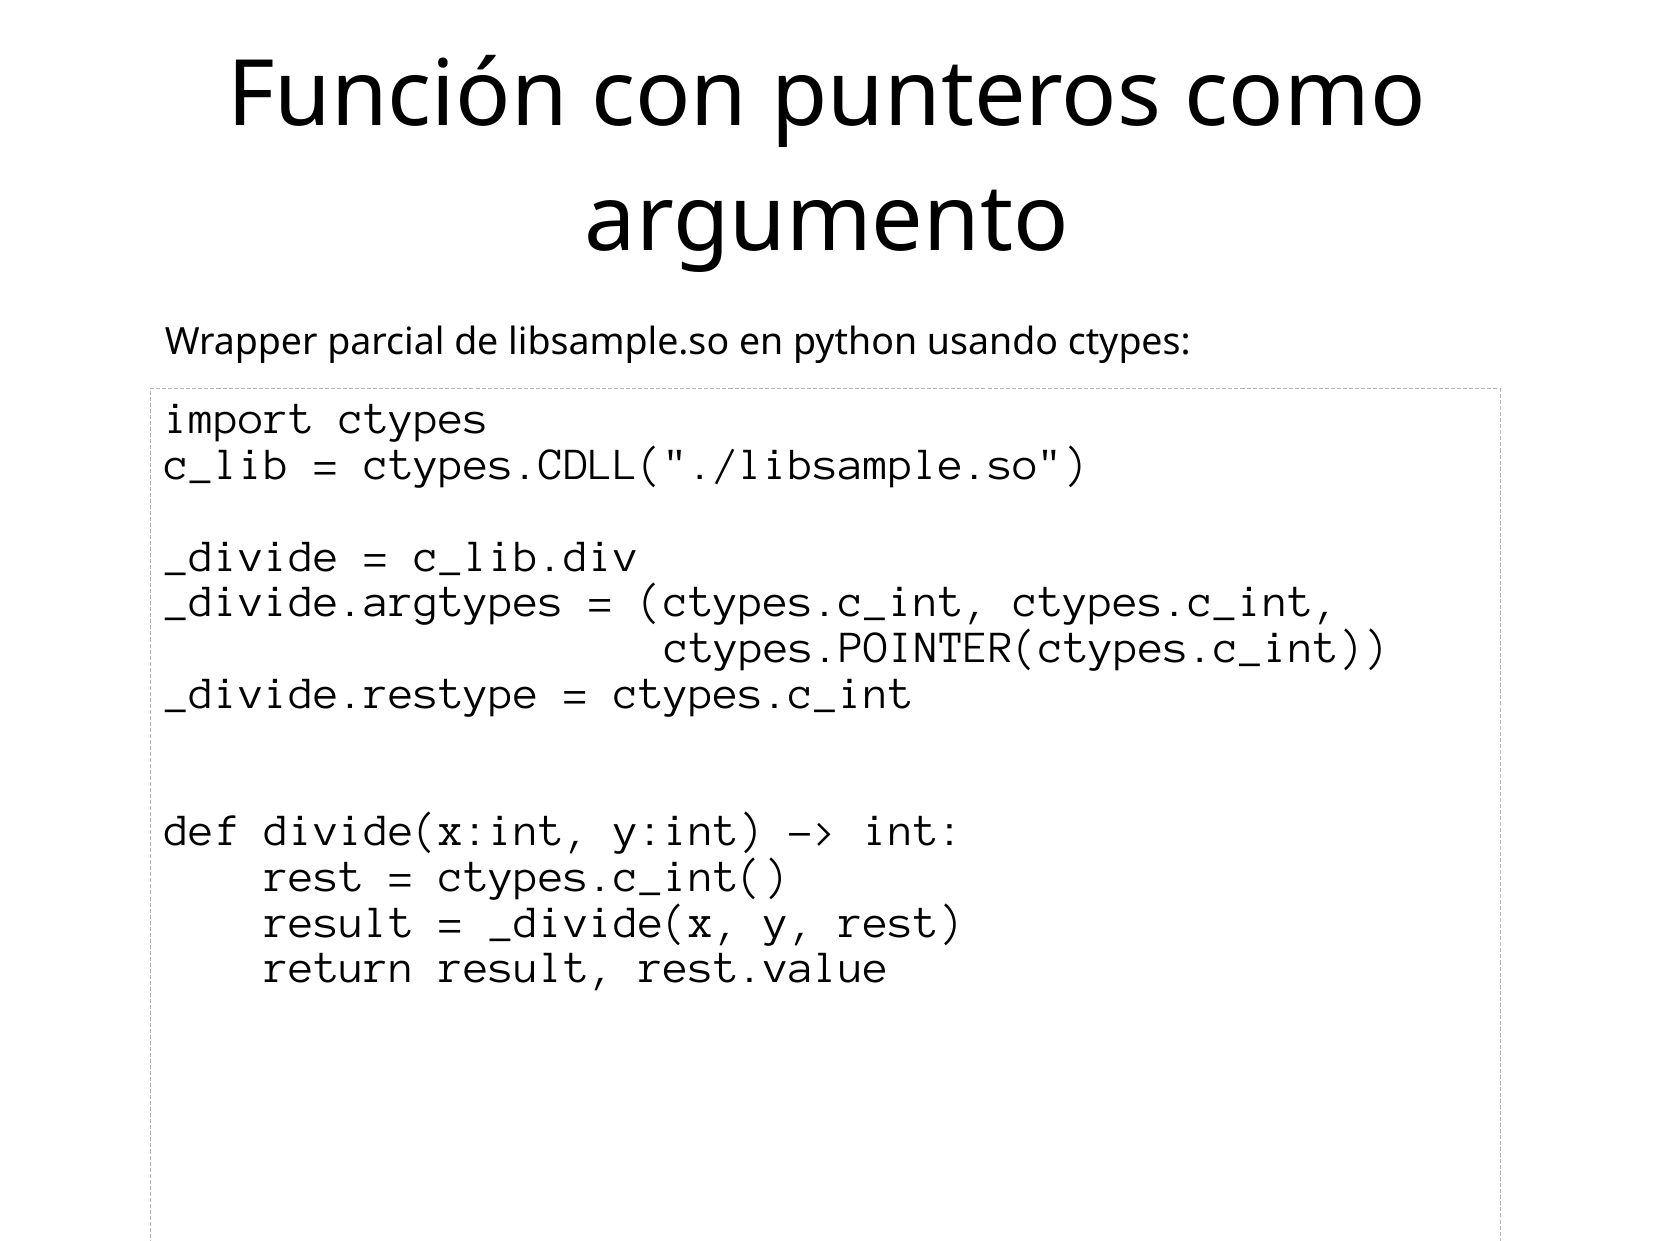

# Función con punteros como argumento
Wrapper parcial de libsample.so en python usando ctypes:
import ctypes
c_lib = ctypes.CDLL("./libsample.so")
_divide = c_lib.div
_divide.argtypes = (ctypes.c_int, ctypes.c_int,
 ctypes.POINTER(ctypes.c_int))
_divide.restype = ctypes.c_int
def divide(x:int, y:int) -> int:
 rest = ctypes.c_int()
 result = _divide(x, y, rest)
 return result, rest.value